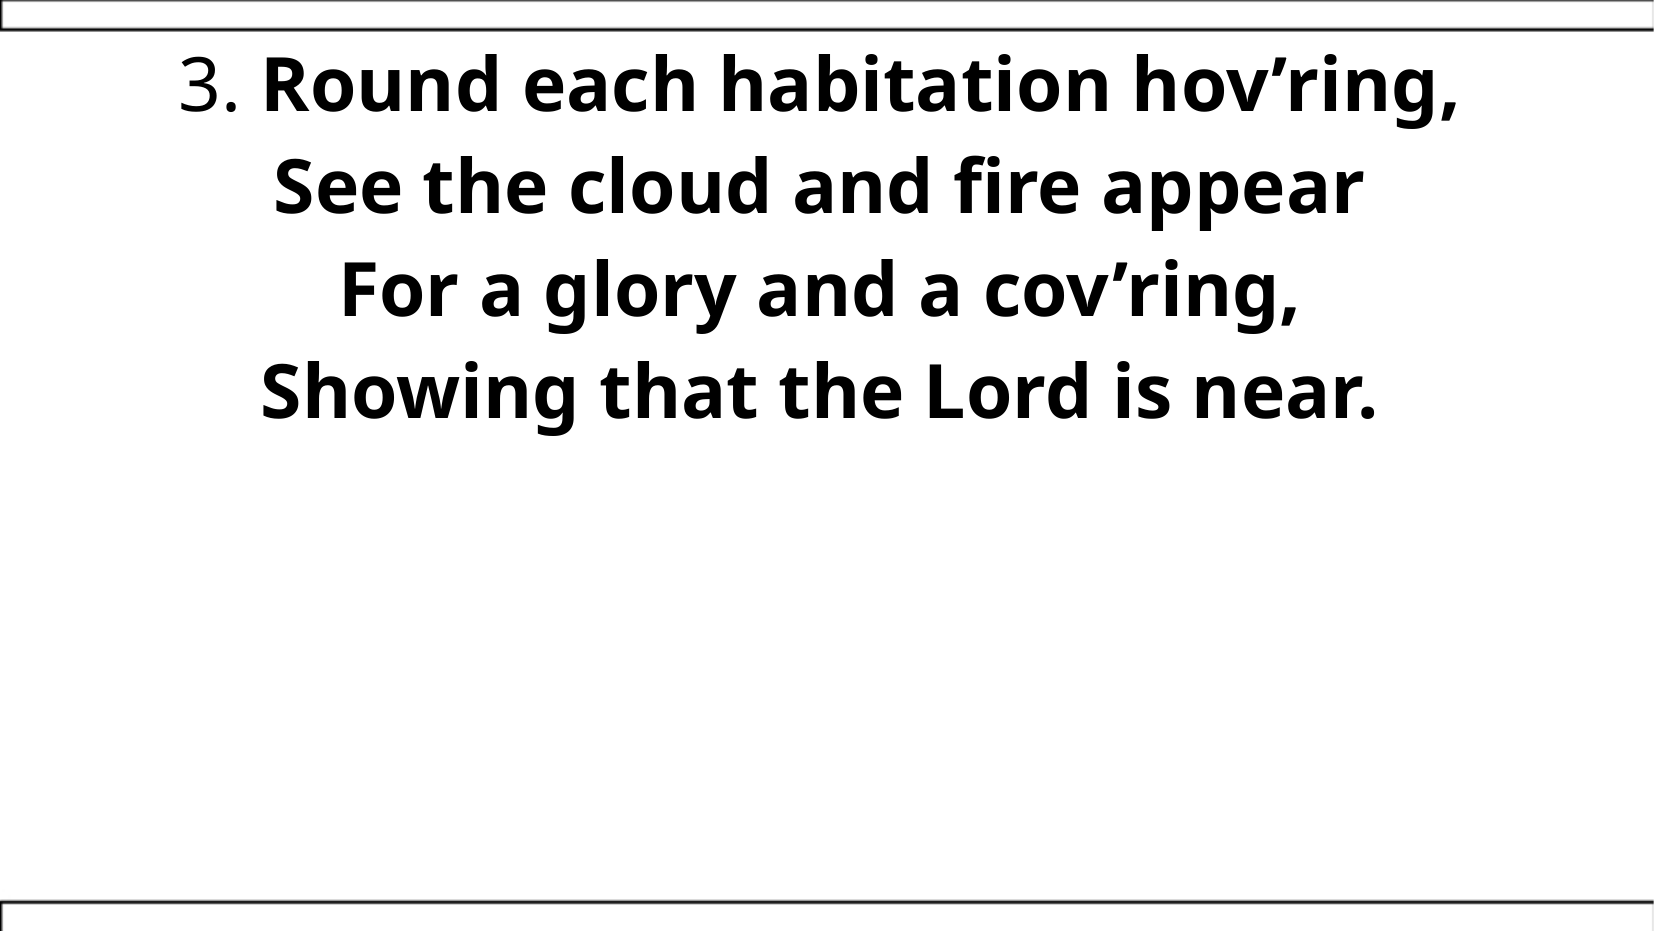

3. Round each habitation hov’ring,
See the cloud and fire appear
For a glory and a cov’ring,
Showing that the Lord is near.